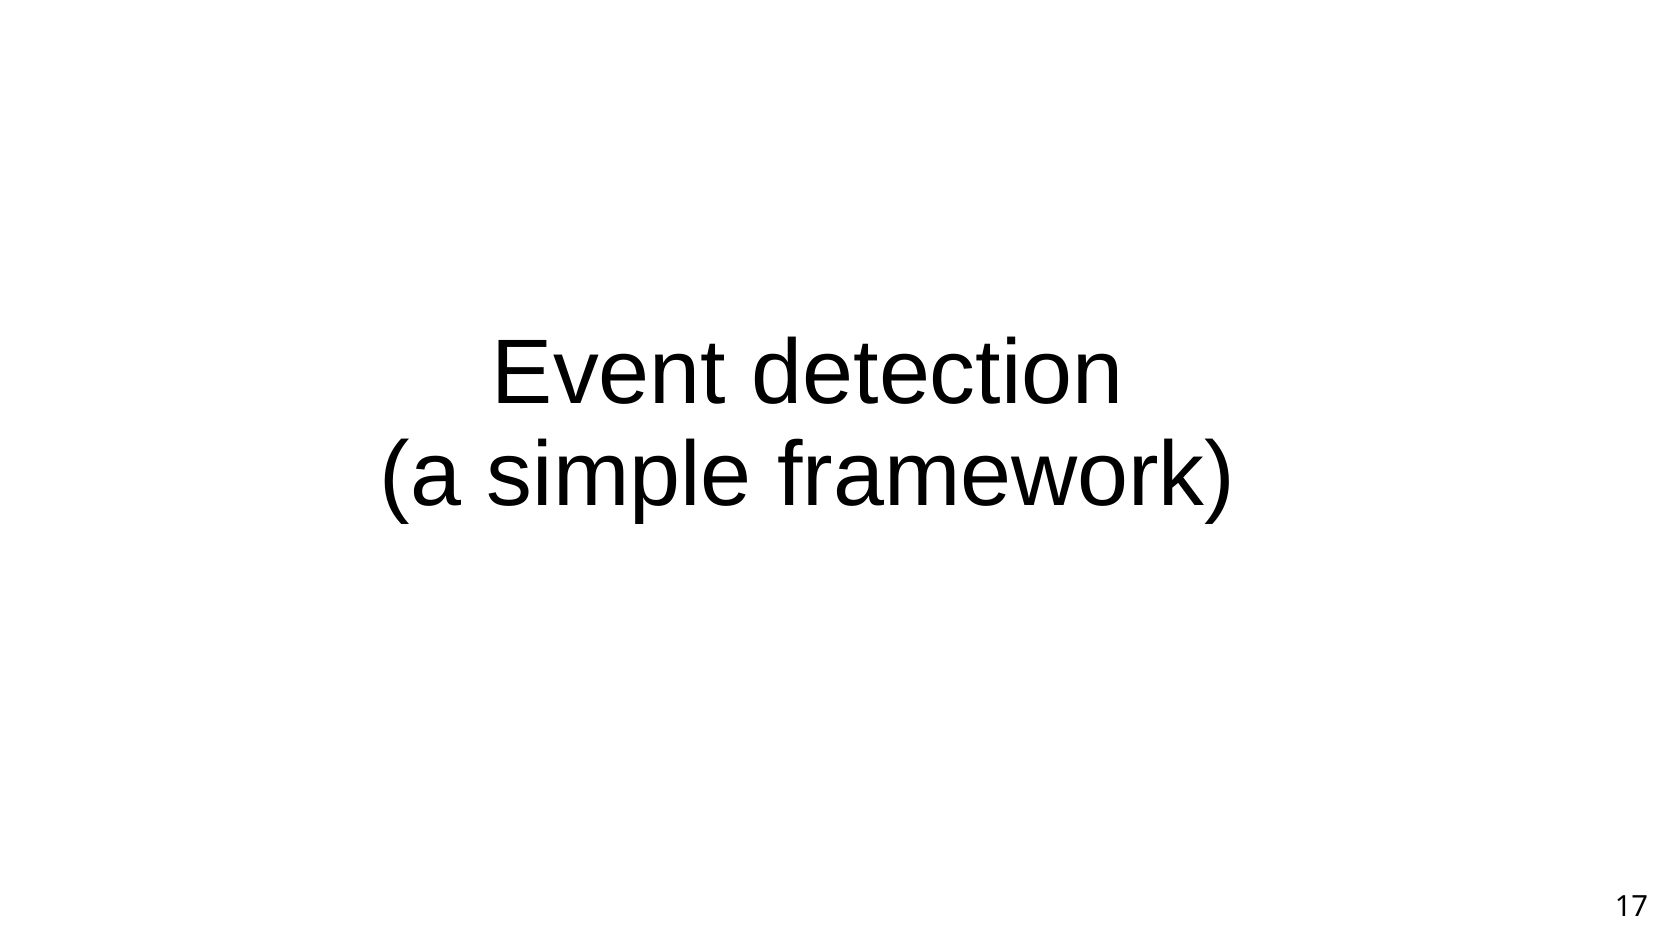

# Event detection (a simple framework)
17